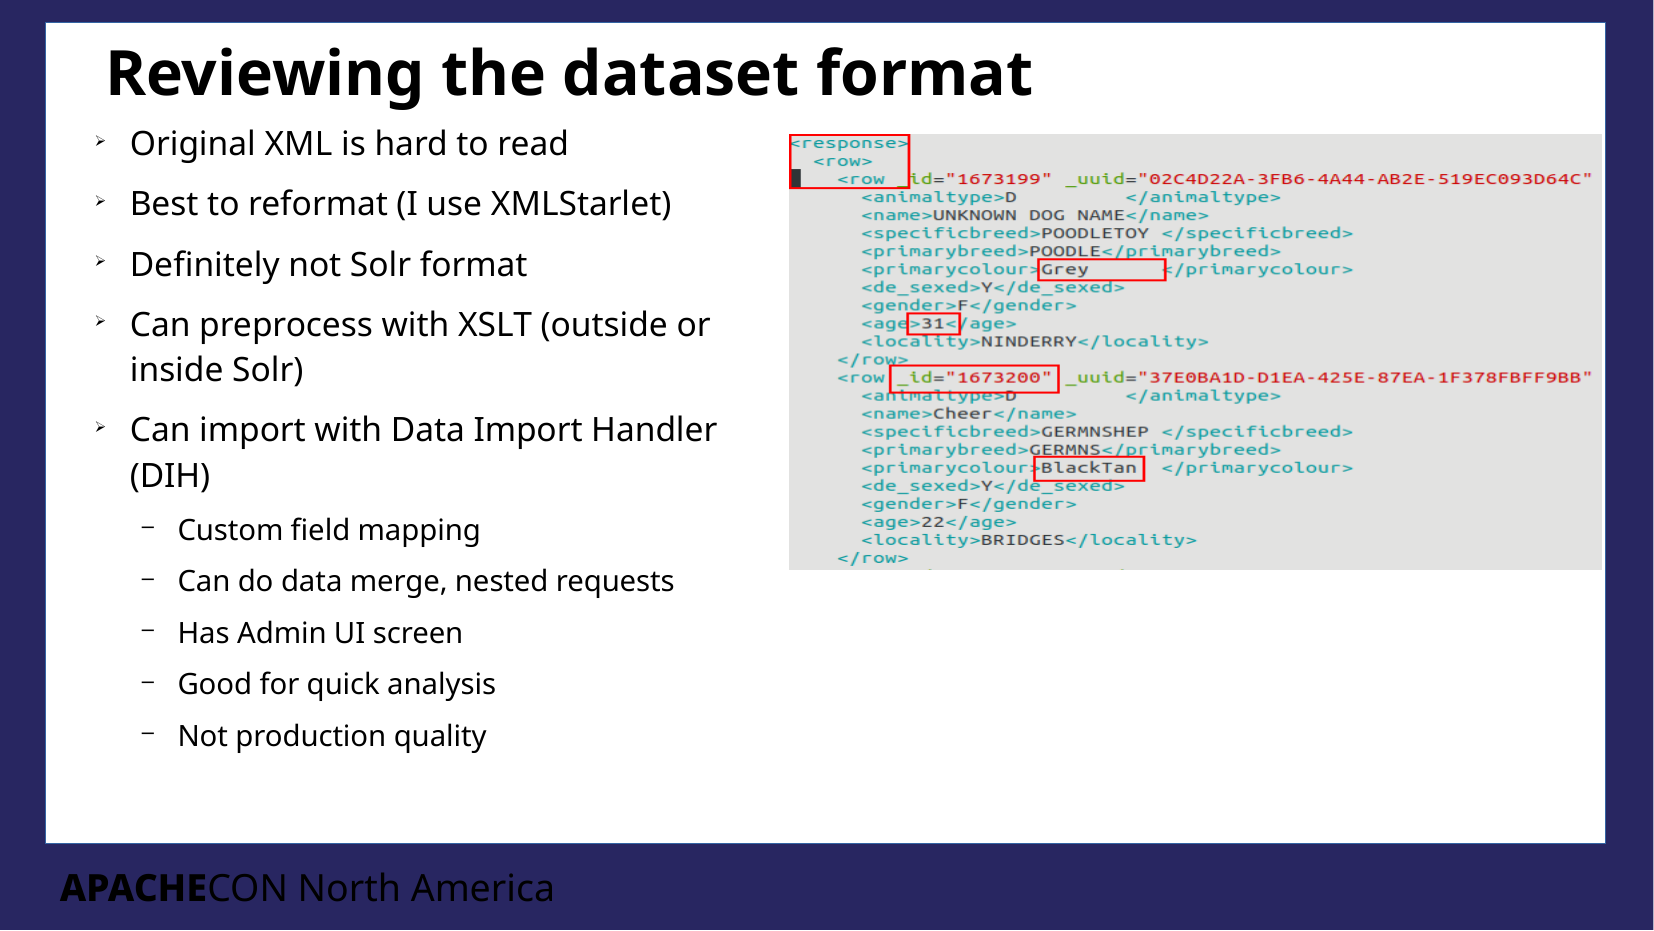

# Reviewing the dataset format
Original XML is hard to read
Best to reformat (I use XMLStarlet)
Definitely not Solr format
Can preprocess with XSLT (outside or inside Solr)
Can import with Data Import Handler (DIH)
Custom field mapping
Can do data merge, nested requests
Has Admin UI screen
Good for quick analysis
Not production quality